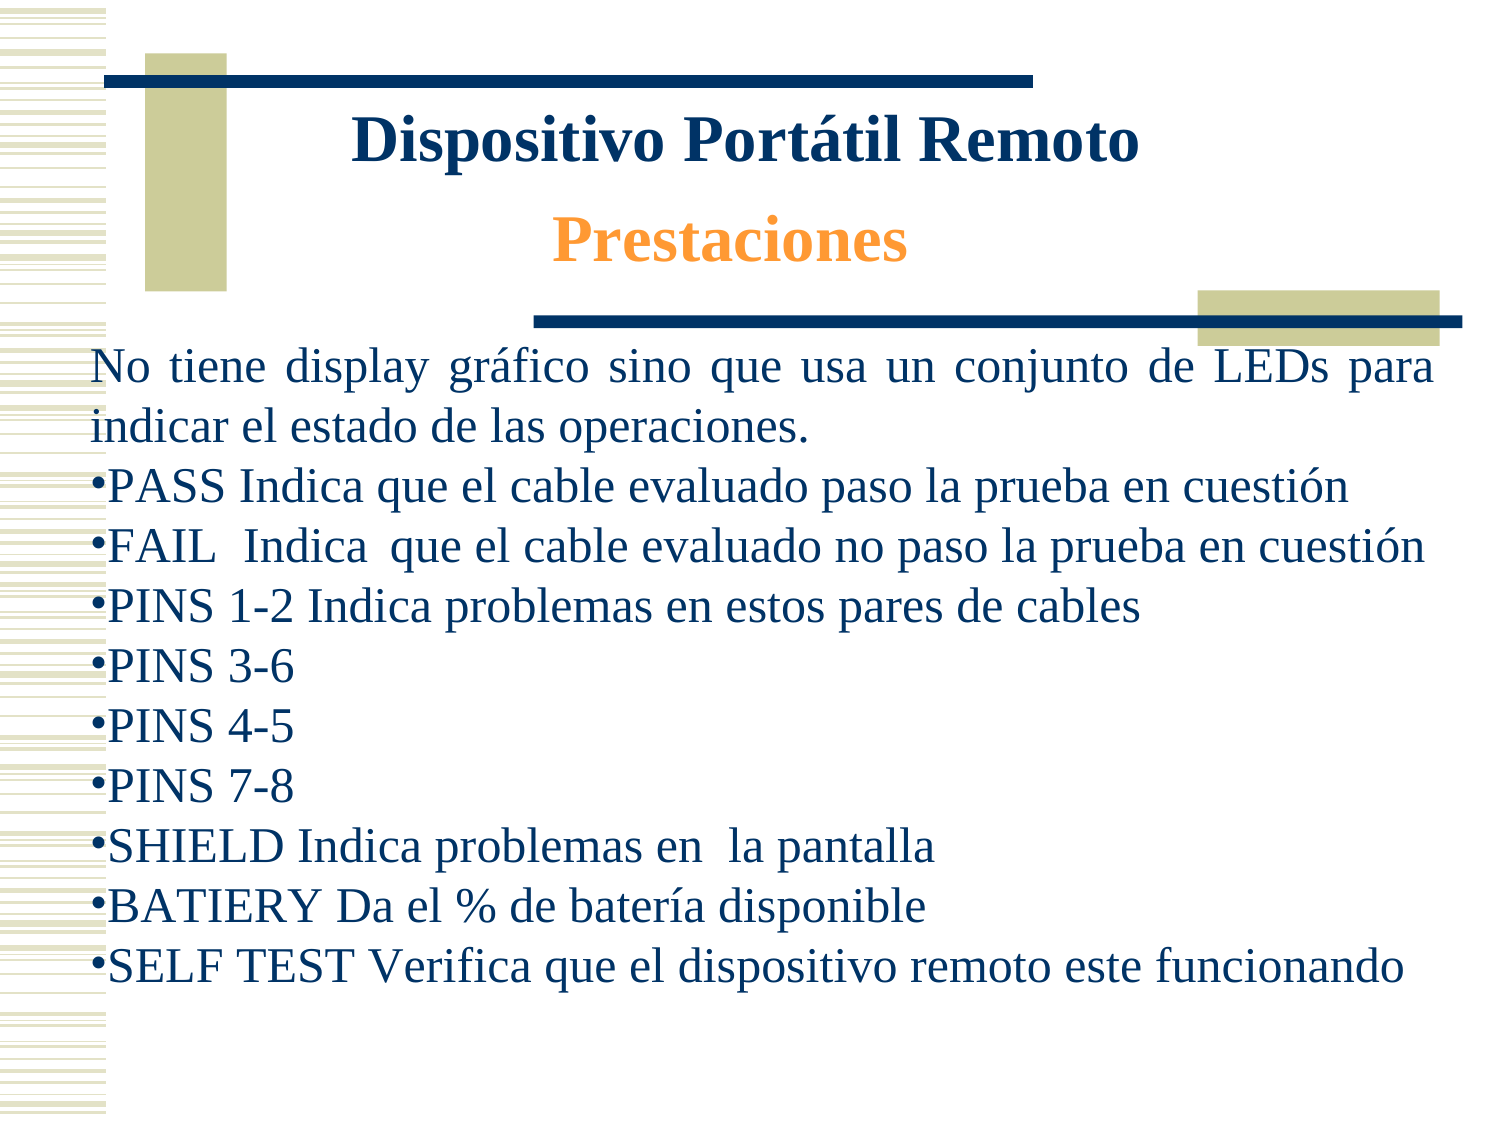

Dispositivo Portátil Remoto
Prestaciones
No tiene display gráfico sino que usa un conjunto de LEDs para indicar el estado de las operaciones.
PASS Indica que el cable evaluado paso la prueba en cuestión
FAIL Indica 	que el cable evaluado no paso la prueba en cuestión
PINS 1-2 Indica problemas en estos pares de cables
PINS 3-6
PINS 4-5
PINS 7-8
SHIELD Indica problemas en la pantalla
BATIERY Da el % de batería disponible
SELF TEST Verifica que el dispositivo remoto este funcionando